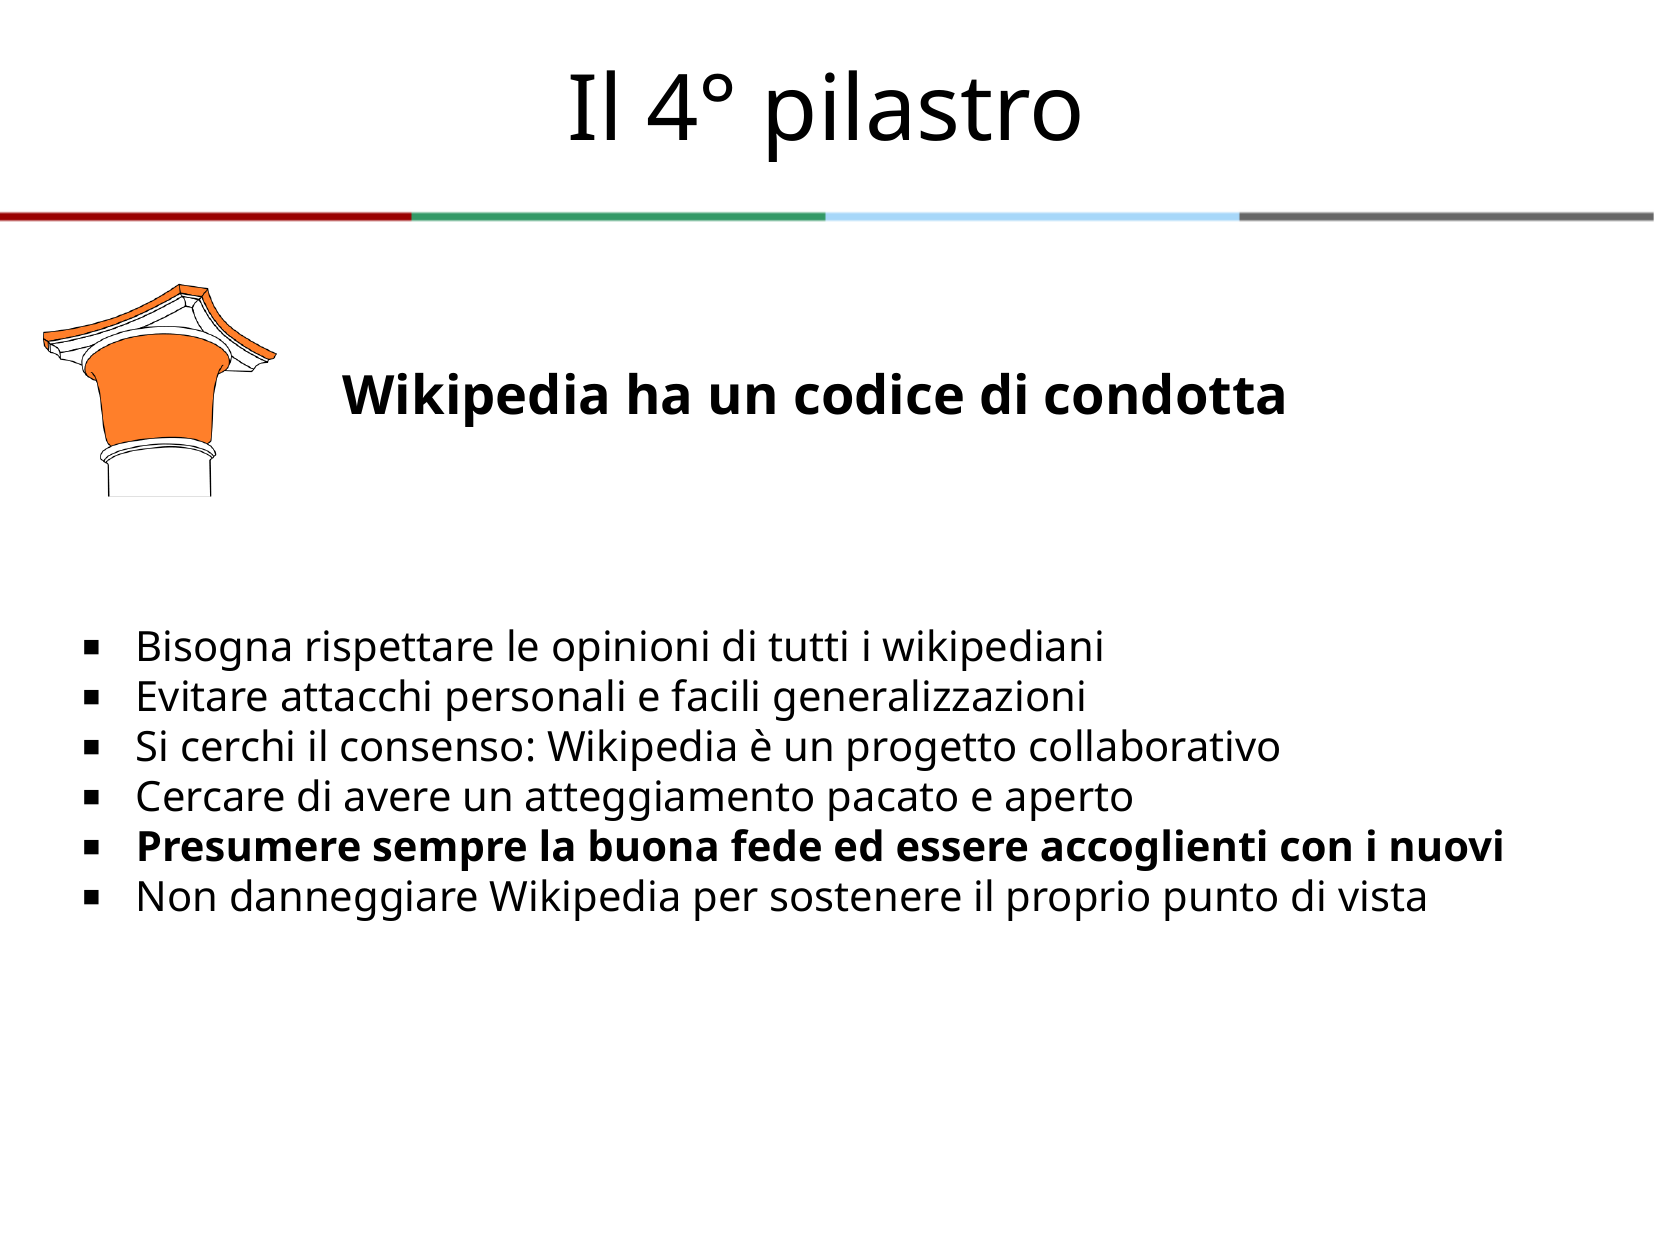

Il 4° pilastro
Wikipedia ha un codice di condotta
Bisogna rispettare le opinioni di tutti i wikipediani
Evitare attacchi personali e facili generalizzazioni
Si cerchi il consenso: Wikipedia è un progetto collaborativo
Cercare di avere un atteggiamento pacato e aperto
Presumere sempre la buona fede ed essere accoglienti con i nuovi
Non danneggiare Wikipedia per sostenere il proprio punto di vista